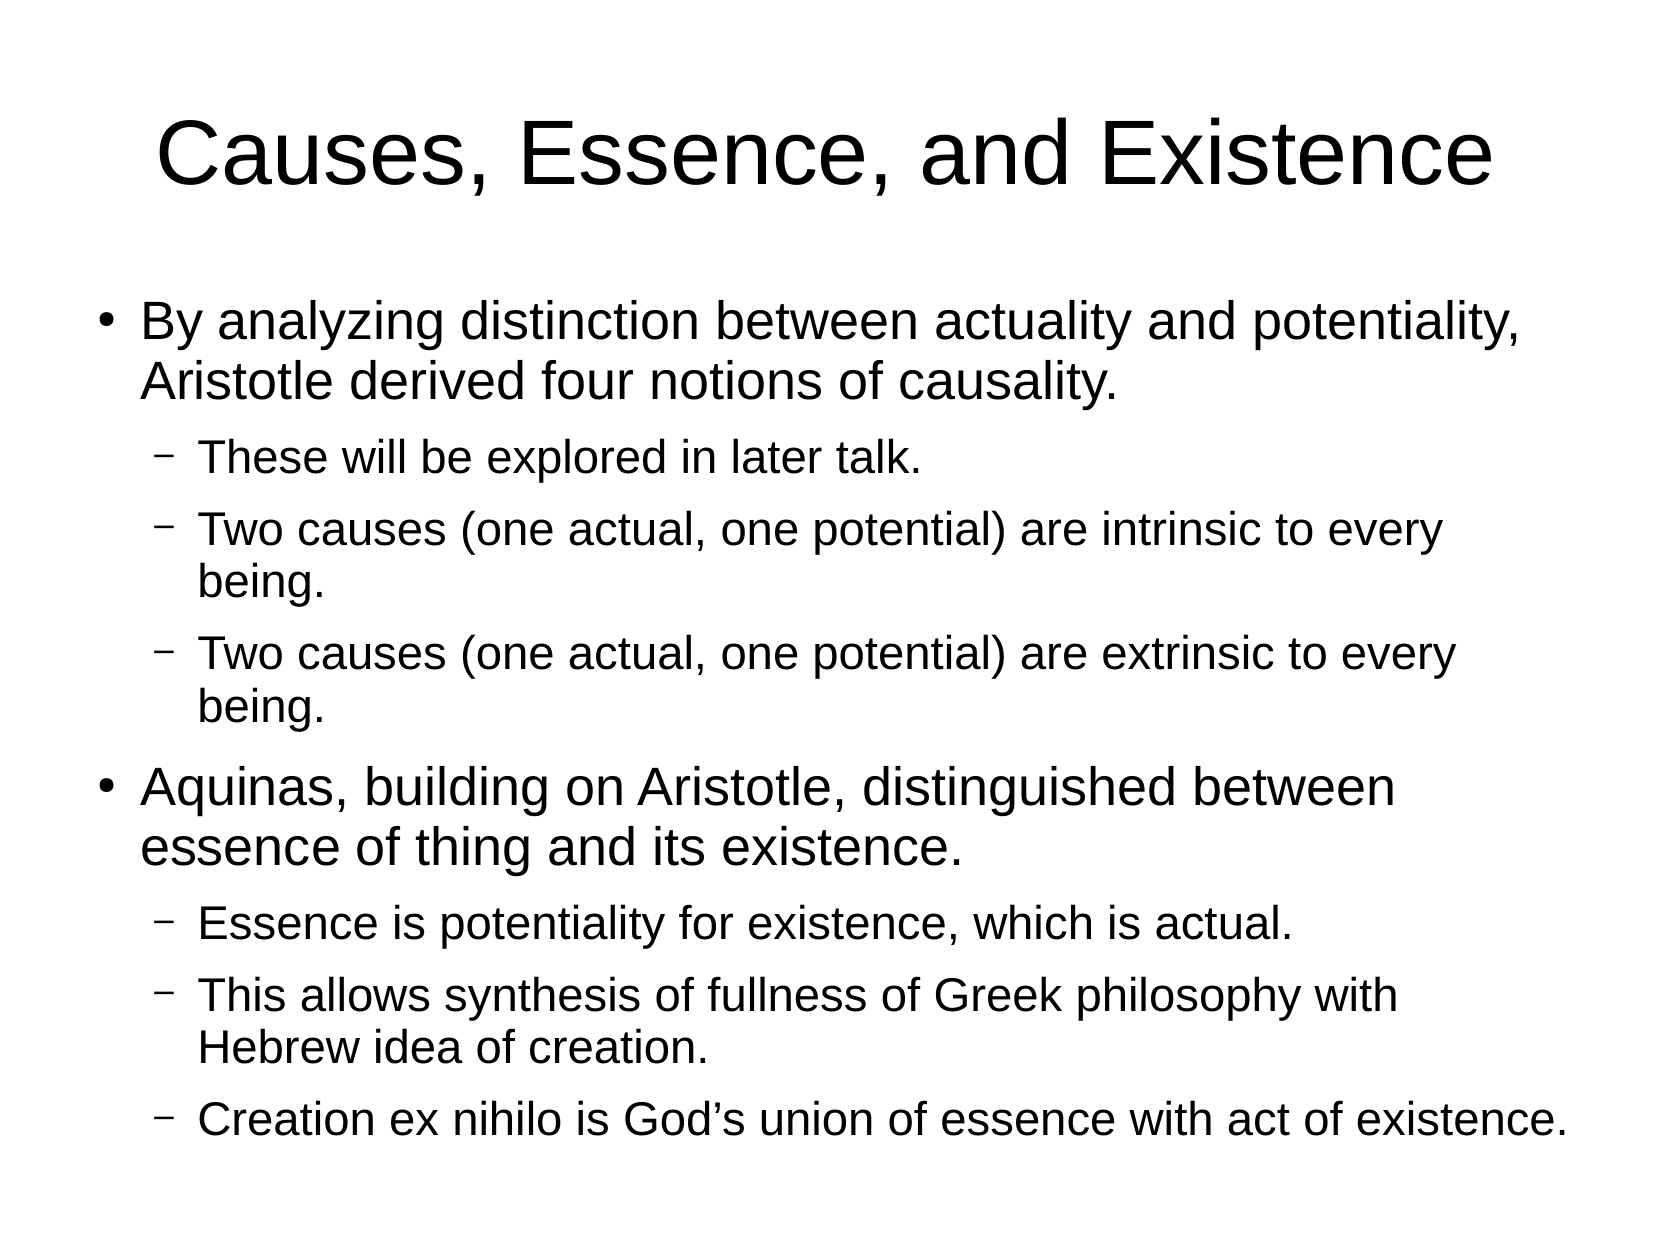

# Causes, Essence, and Existence
By analyzing distinction between actuality and potentiality, Aristotle derived four notions of causality.
These will be explored in later talk.
Two causes (one actual, one potential) are intrinsic to every being.
Two causes (one actual, one potential) are extrinsic to every being.
Aquinas, building on Aristotle, distinguished between essence of thing and its existence.
Essence is potentiality for existence, which is actual.
This allows synthesis of fullness of Greek philosophy with Hebrew idea of creation.
Creation ex nihilo is God’s union of essence with act of existence.